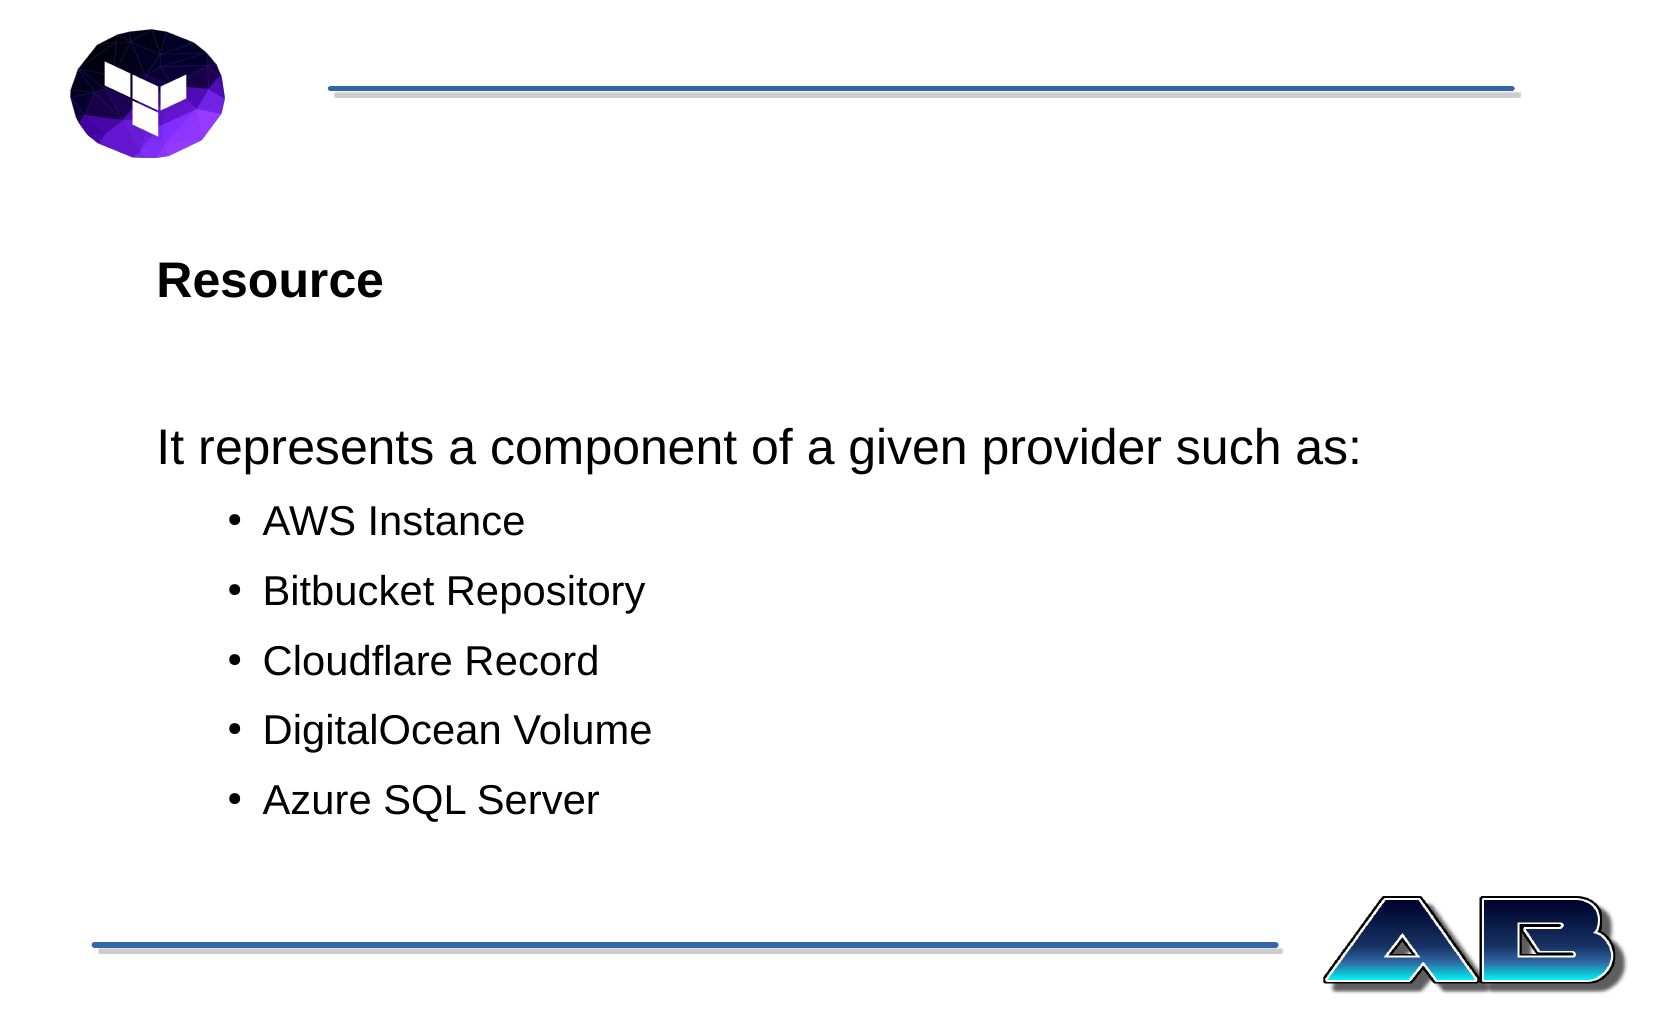

Resource
It represents a component of a given provider such as:
AWS Instance
Bitbucket Repository
Cloudflare Record
DigitalOcean Volume
Azure SQL Server